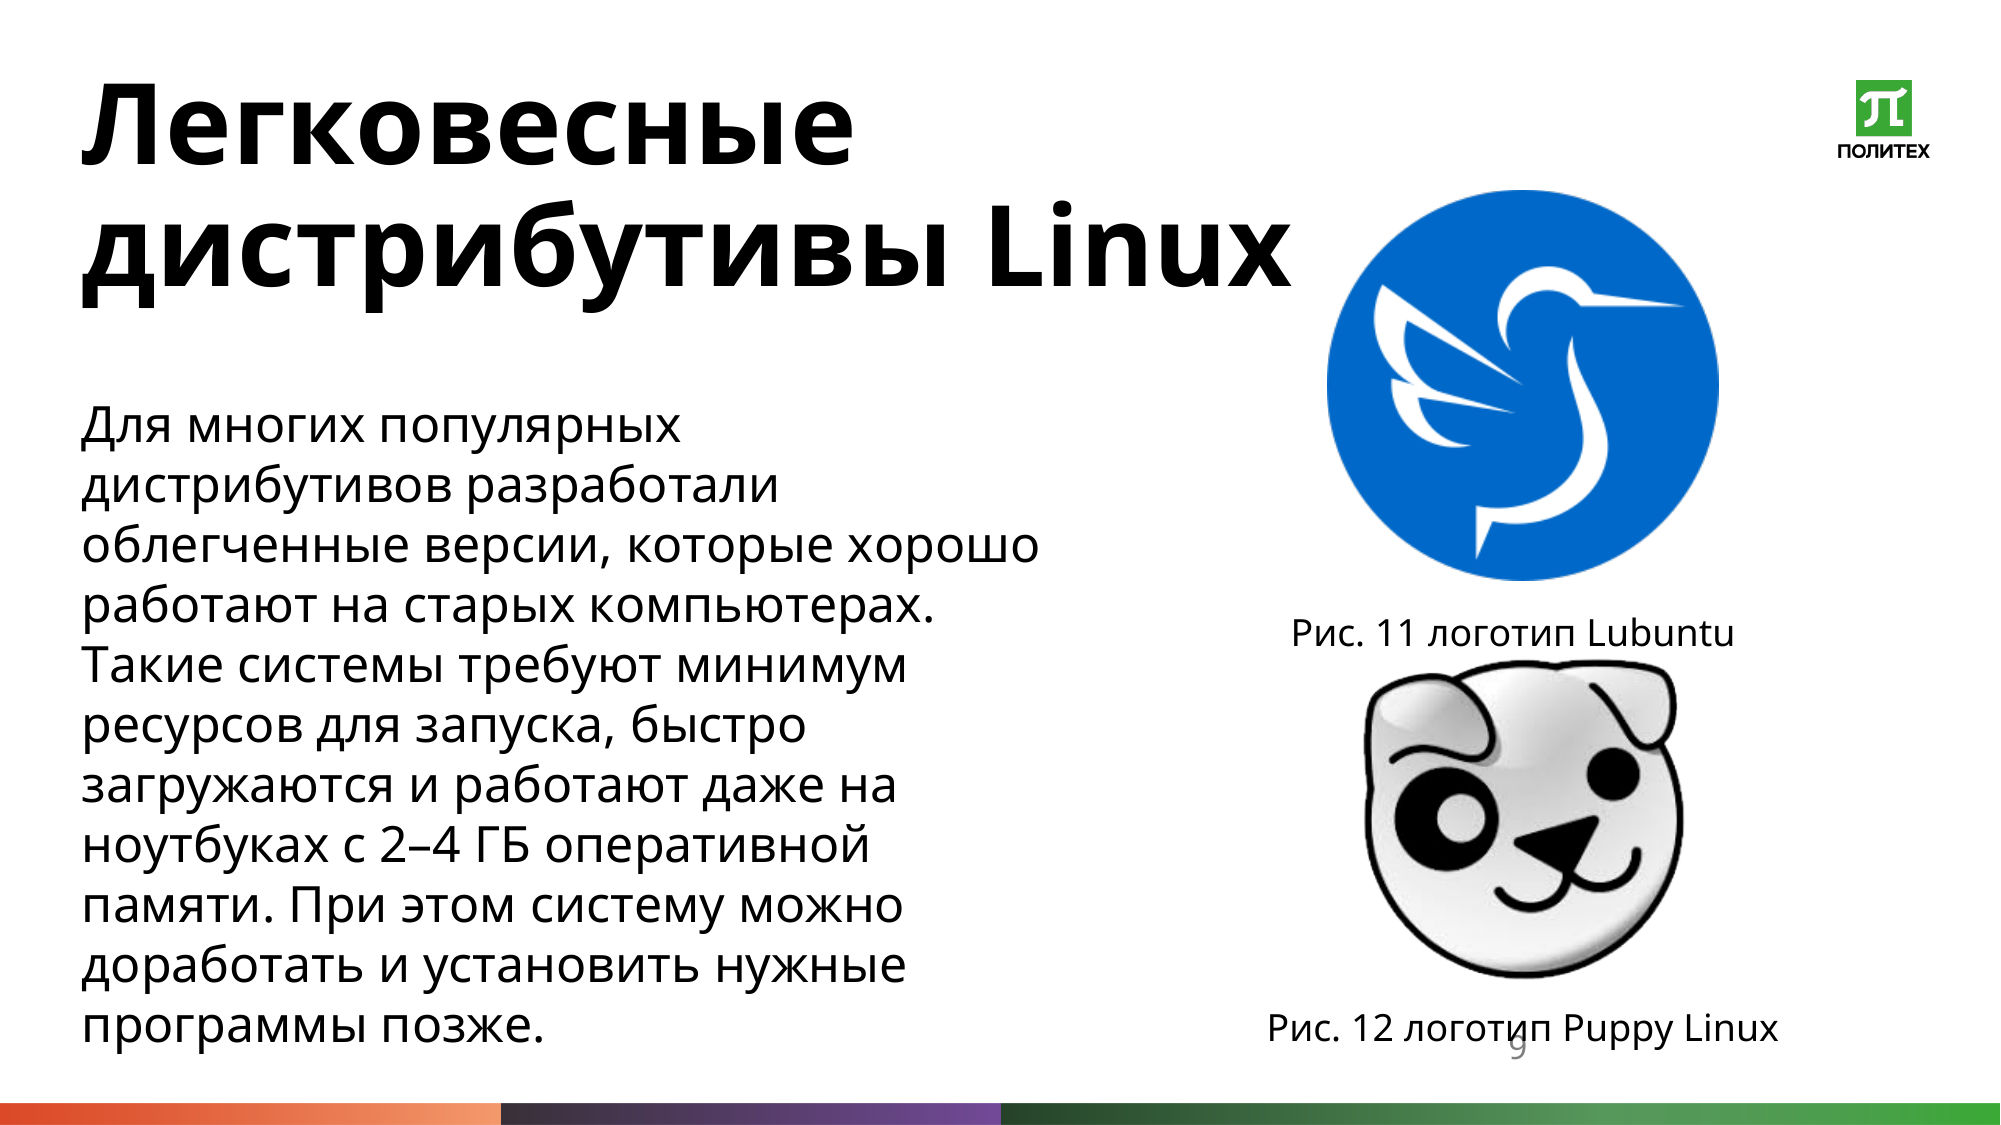

# Легковесные дистрибутивы Linux
Для многих популярных дистрибутивов разработали облегченные версии, которые хорошо работают на старых компьютерах. Такие системы требуют минимум ресурсов для запуска, быстро загружаются и работают даже на ноутбуках с 2–4 ГБ оперативной памяти. При этом систему можно доработать и установить нужные программы позже.
Рис. 11 логотип Lubuntu
Рис. 12 логотип Puppy Linux